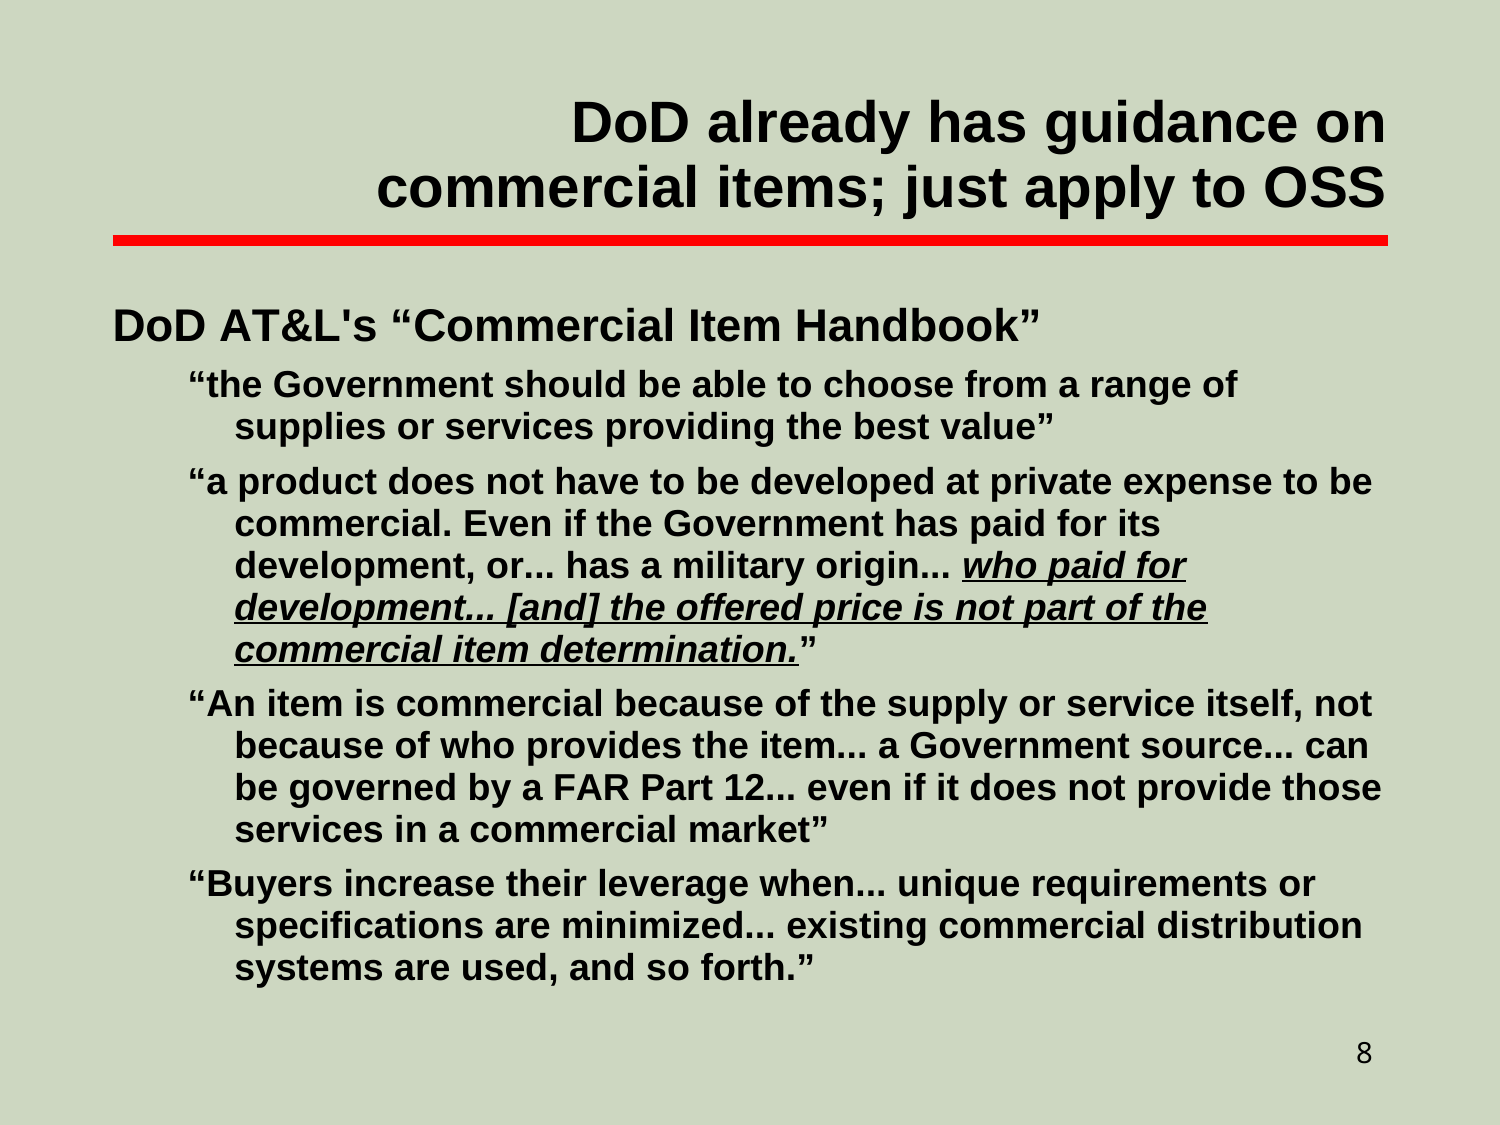

# DoD already has guidance on commercial items; just apply to OSS
DoD AT&L's “Commercial Item Handbook”
“the Government should be able to choose from a range of supplies or services providing the best value”
“a product does not have to be developed at private expense to be commercial. Even if the Government has paid for its development, or... has a military origin... who paid for development... [and] the offered price is not part of the commercial item determination.”
“An item is commercial because of the supply or service itself, not because of who provides the item... a Government source... can be governed by a FAR Part 12... even if it does not provide those services in a commercial market”
“Buyers increase their leverage when... unique requirements or specifications are minimized... existing commercial distribution systems are used, and so forth.”